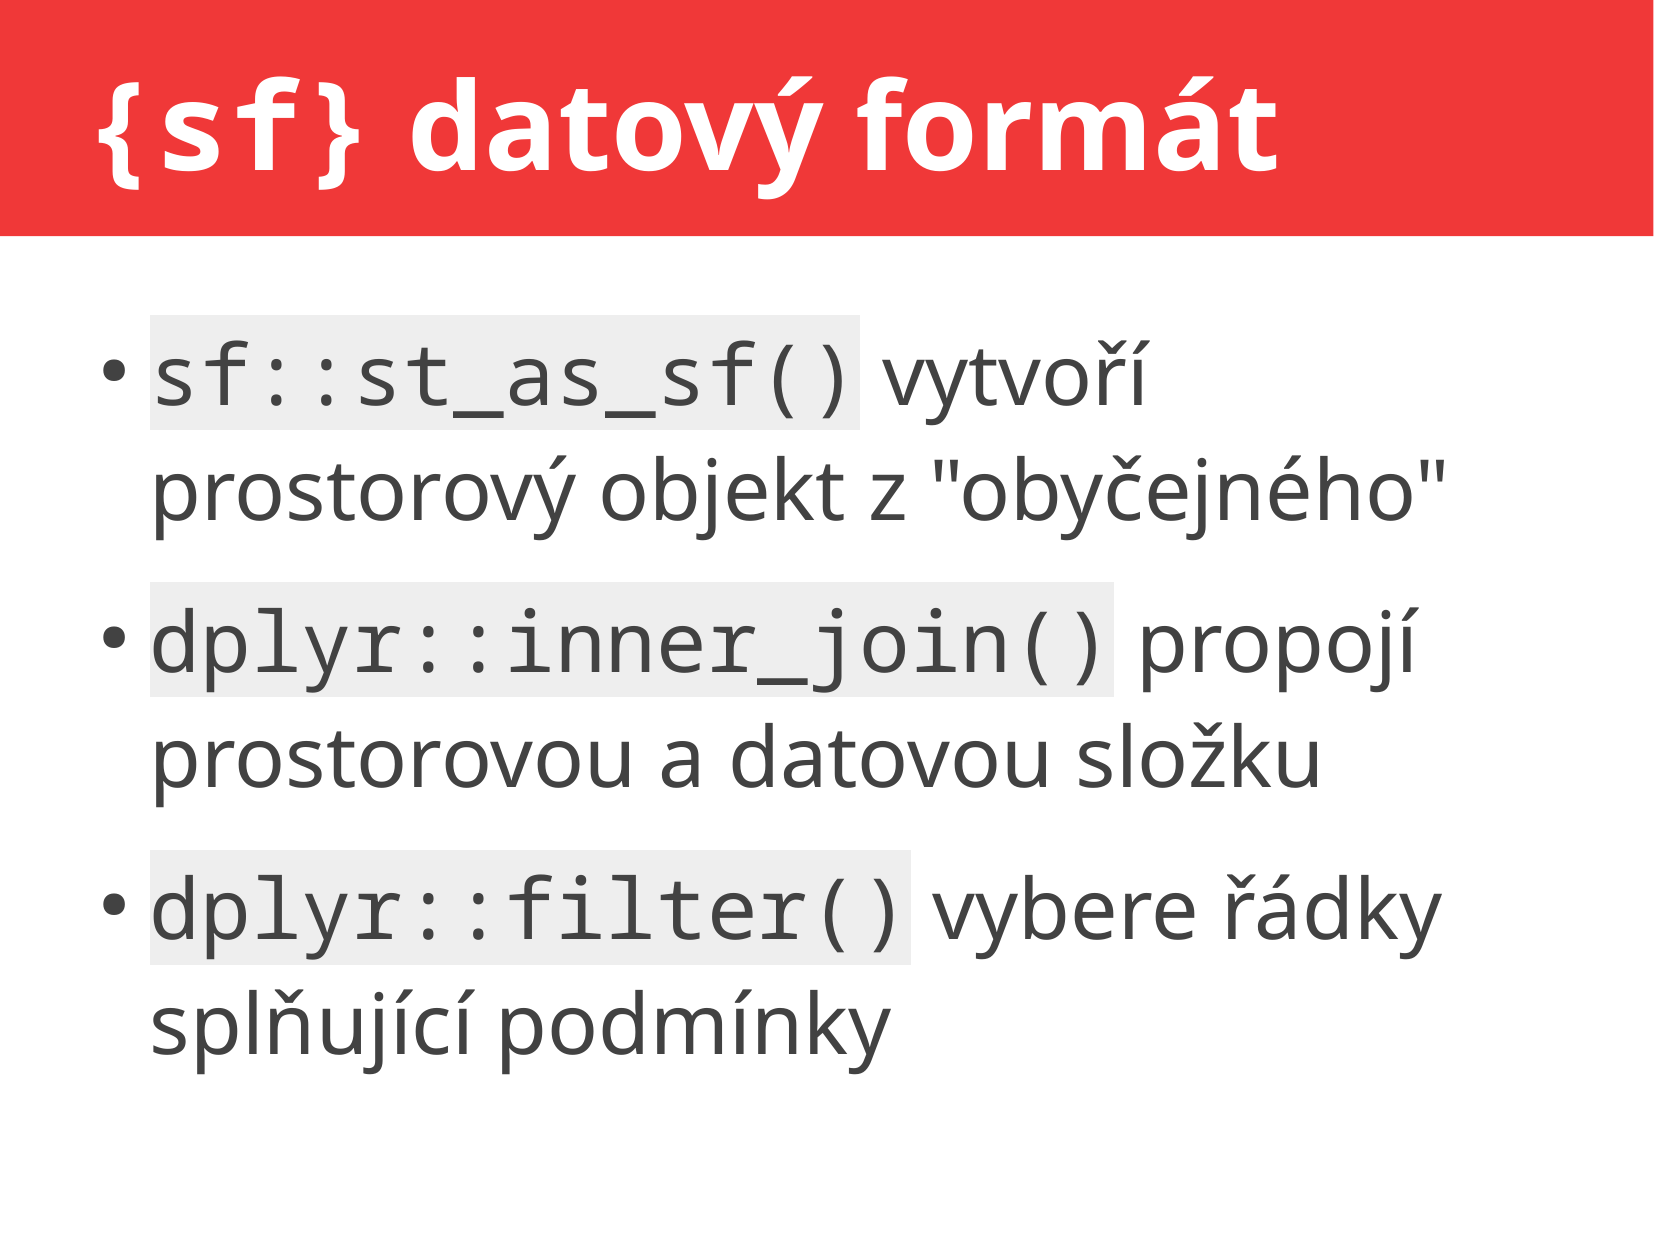

# {sf} datový formát
sf::st_as_sf() vytvoří prostorový objekt z "obyčejného"
dplyr::inner_join() propojí prostorovou a datovou složku
dplyr::filter() vybere řádky splňující podmínky